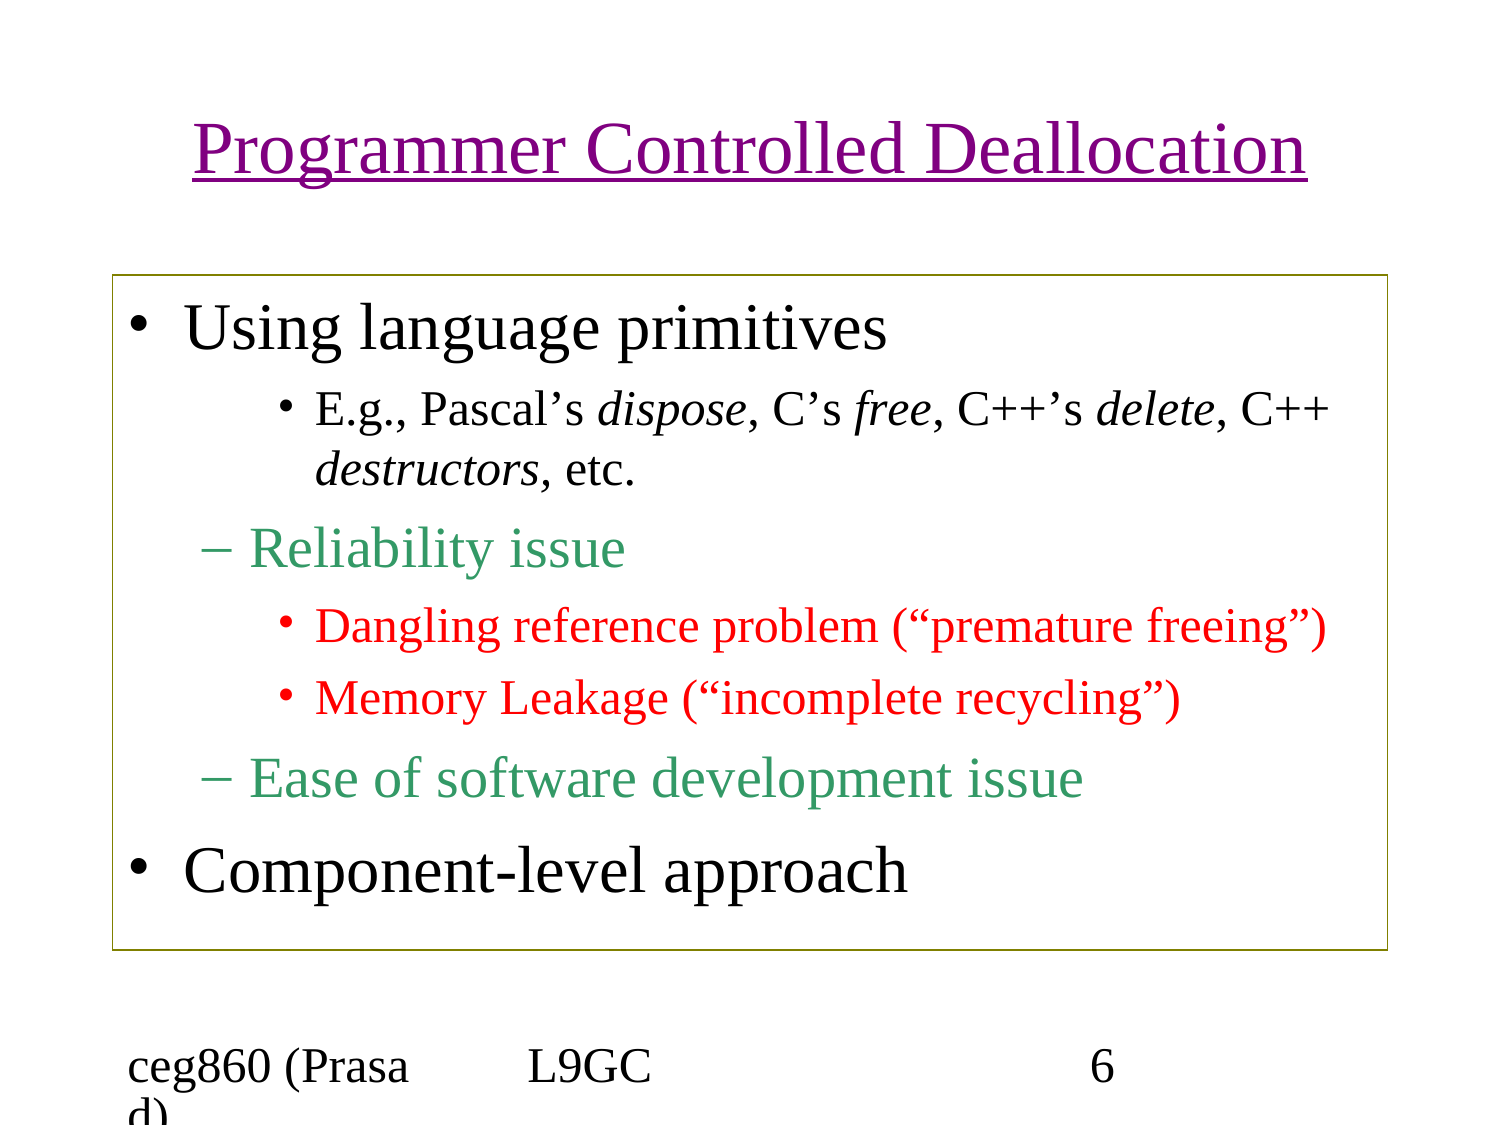

# Programmer Controlled Deallocation
Using language primitives
E.g., Pascal’s dispose, C’s free, C++’s delete, C++ destructors, etc.
Reliability issue
Dangling reference problem (“premature freeing”)
Memory Leakage (“incomplete recycling”)
Ease of software development issue
Component-level approach
ceg860 (Prasad)
L9GC
6